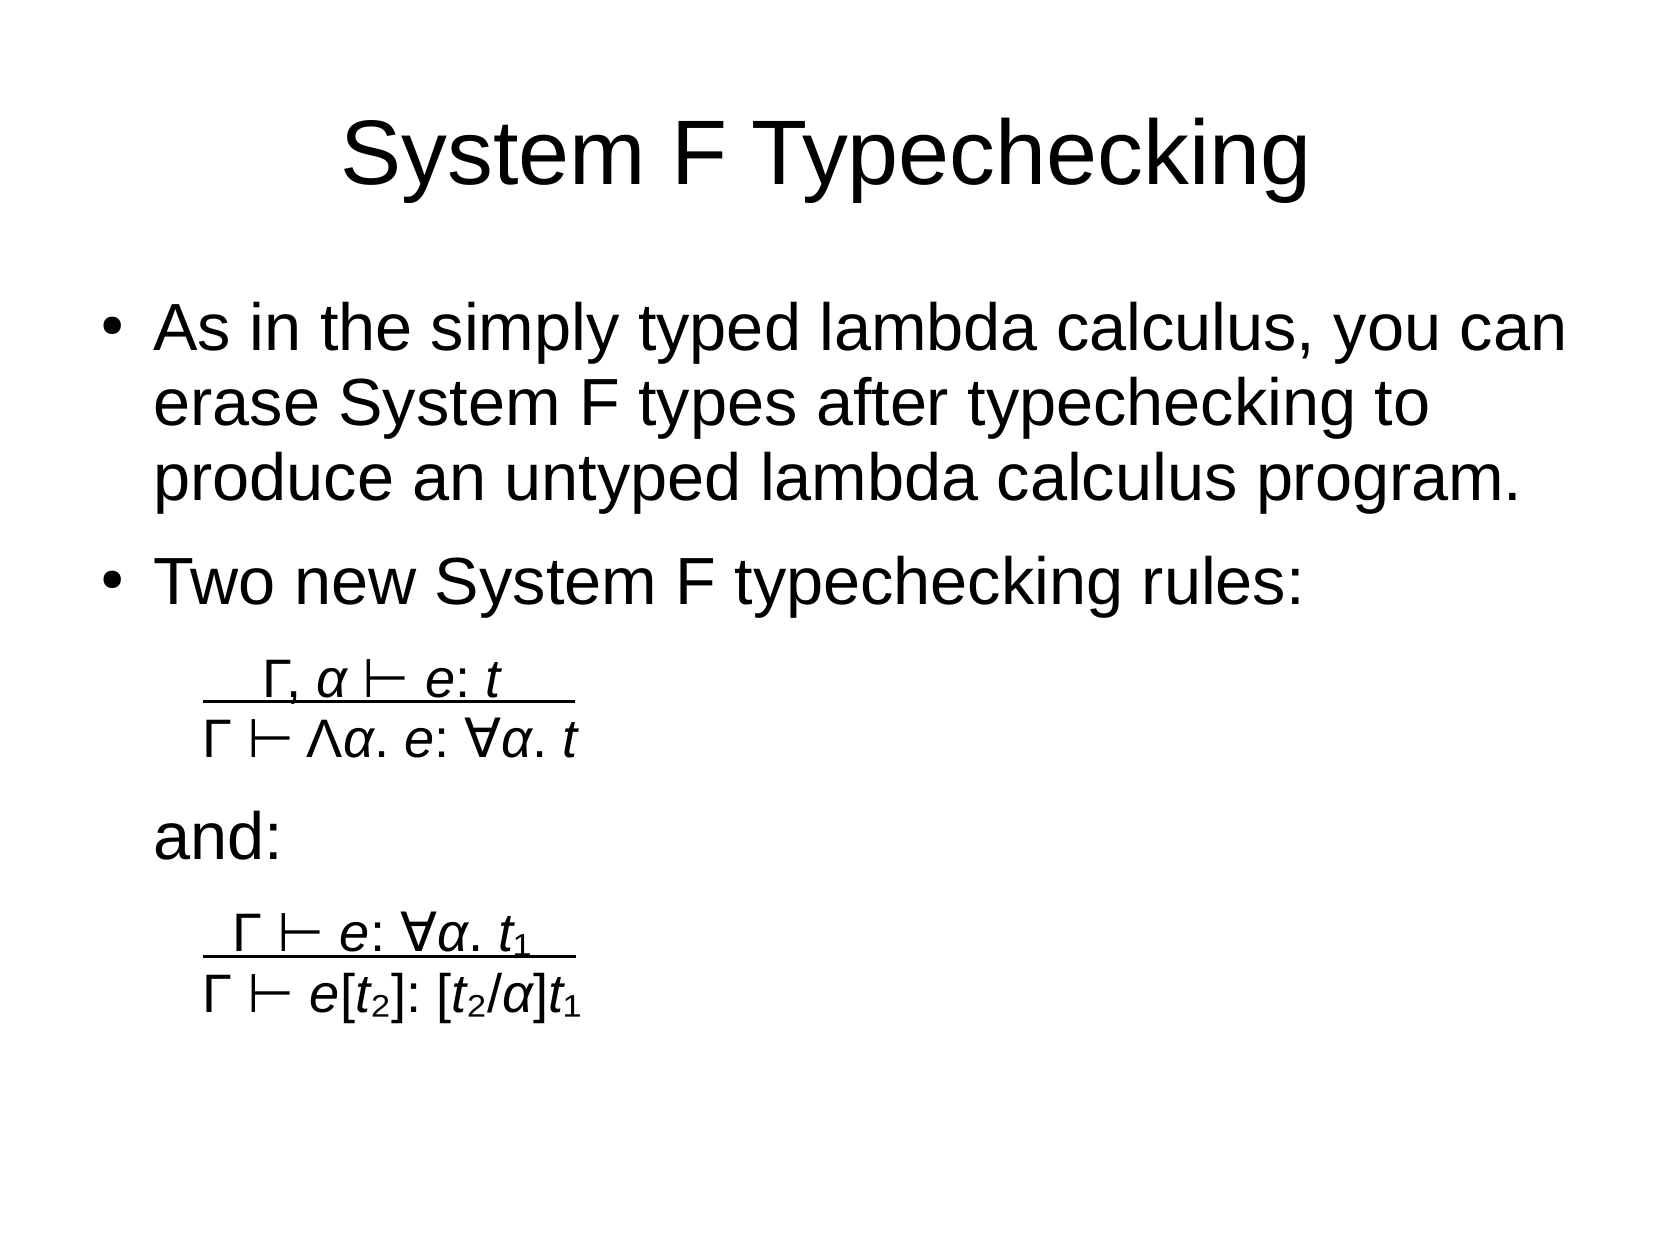

# System F Typechecking
As in the simply typed lambda calculus, you can erase System F types after typechecking to produce an untyped lambda calculus program.
Two new System F typechecking rules:
 Γ, α ⊢ e: t
 Γ ⊢ Λα. e: ∀α. t
and:
 Γ ⊢ e: ∀α. t₁
 Γ ⊢ e[t₂]: [t₂/α]t₁